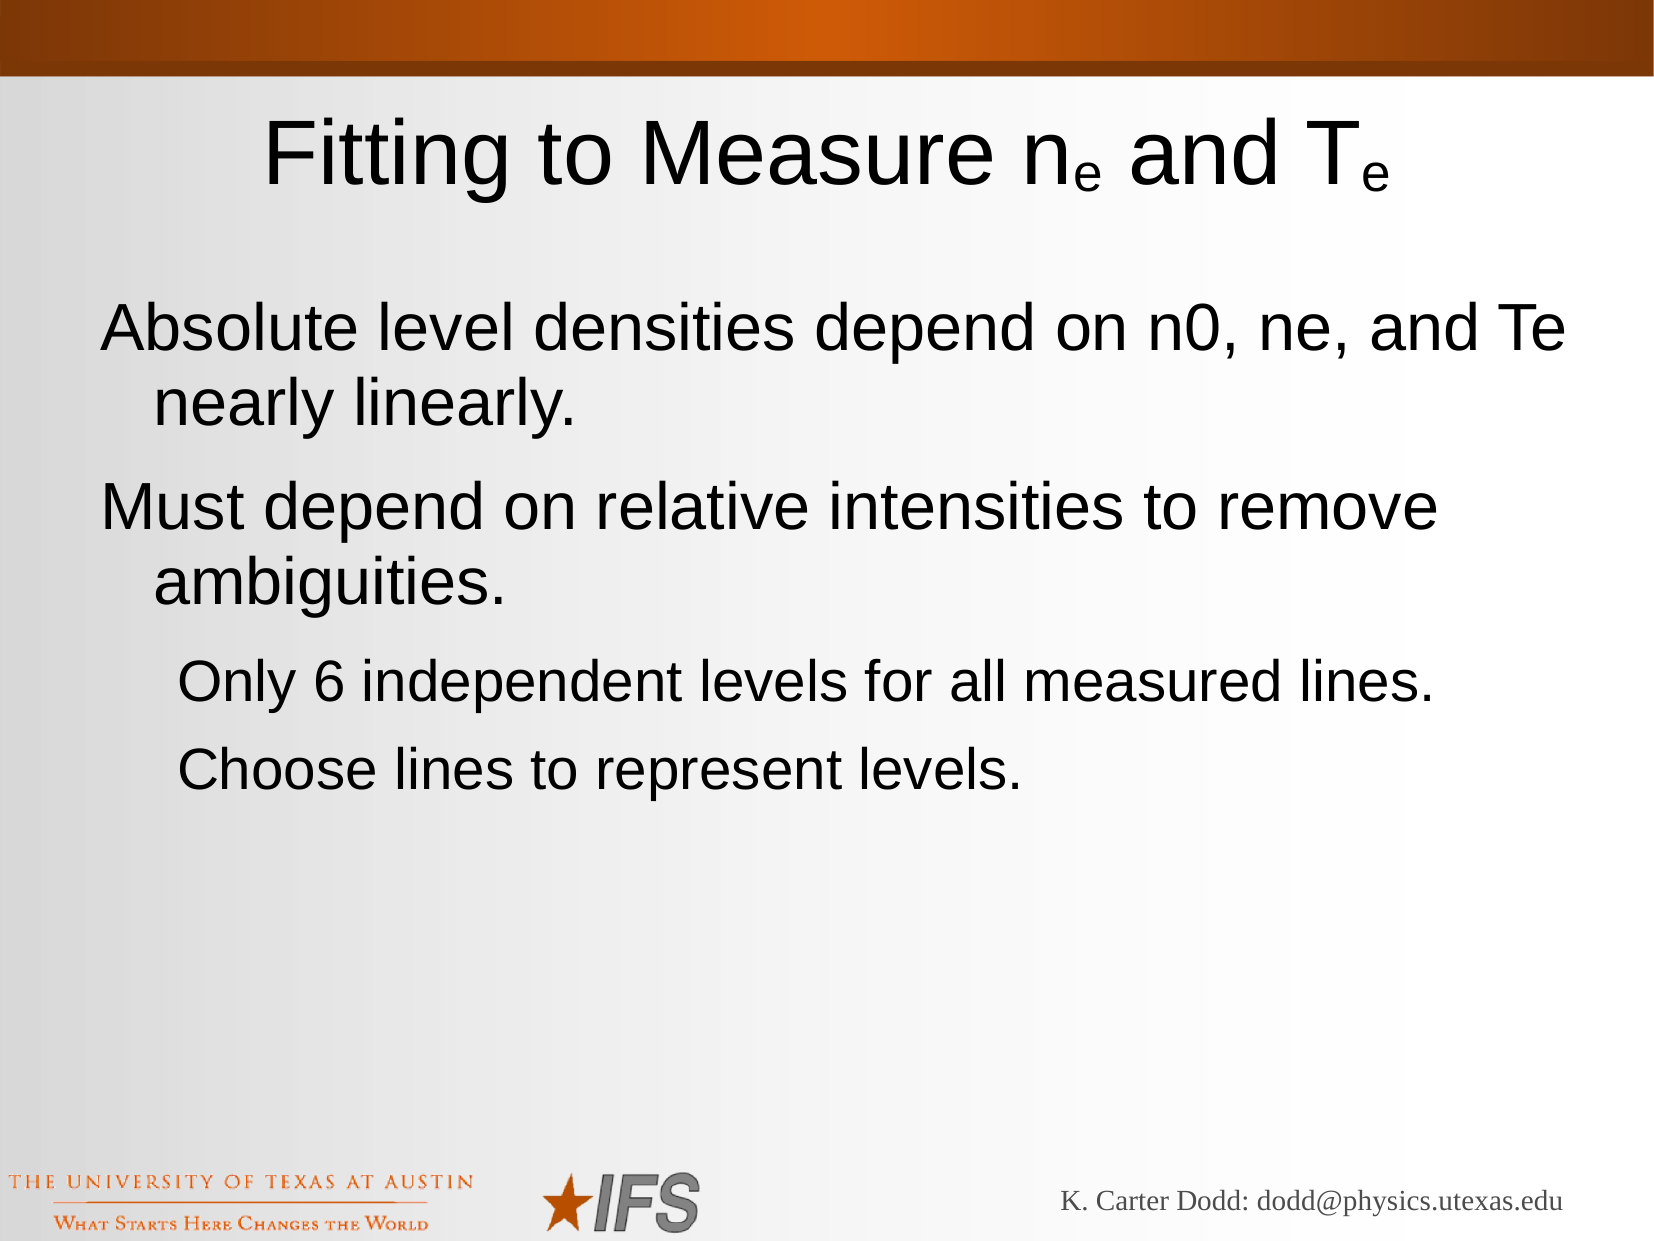

# Fitting to Measure ne and Te
Absolute level densities depend on n0, ne, and Te nearly linearly.
Must depend on relative intensities to remove ambiguities.
Only 6 independent levels for all measured lines.
Choose lines to represent levels.